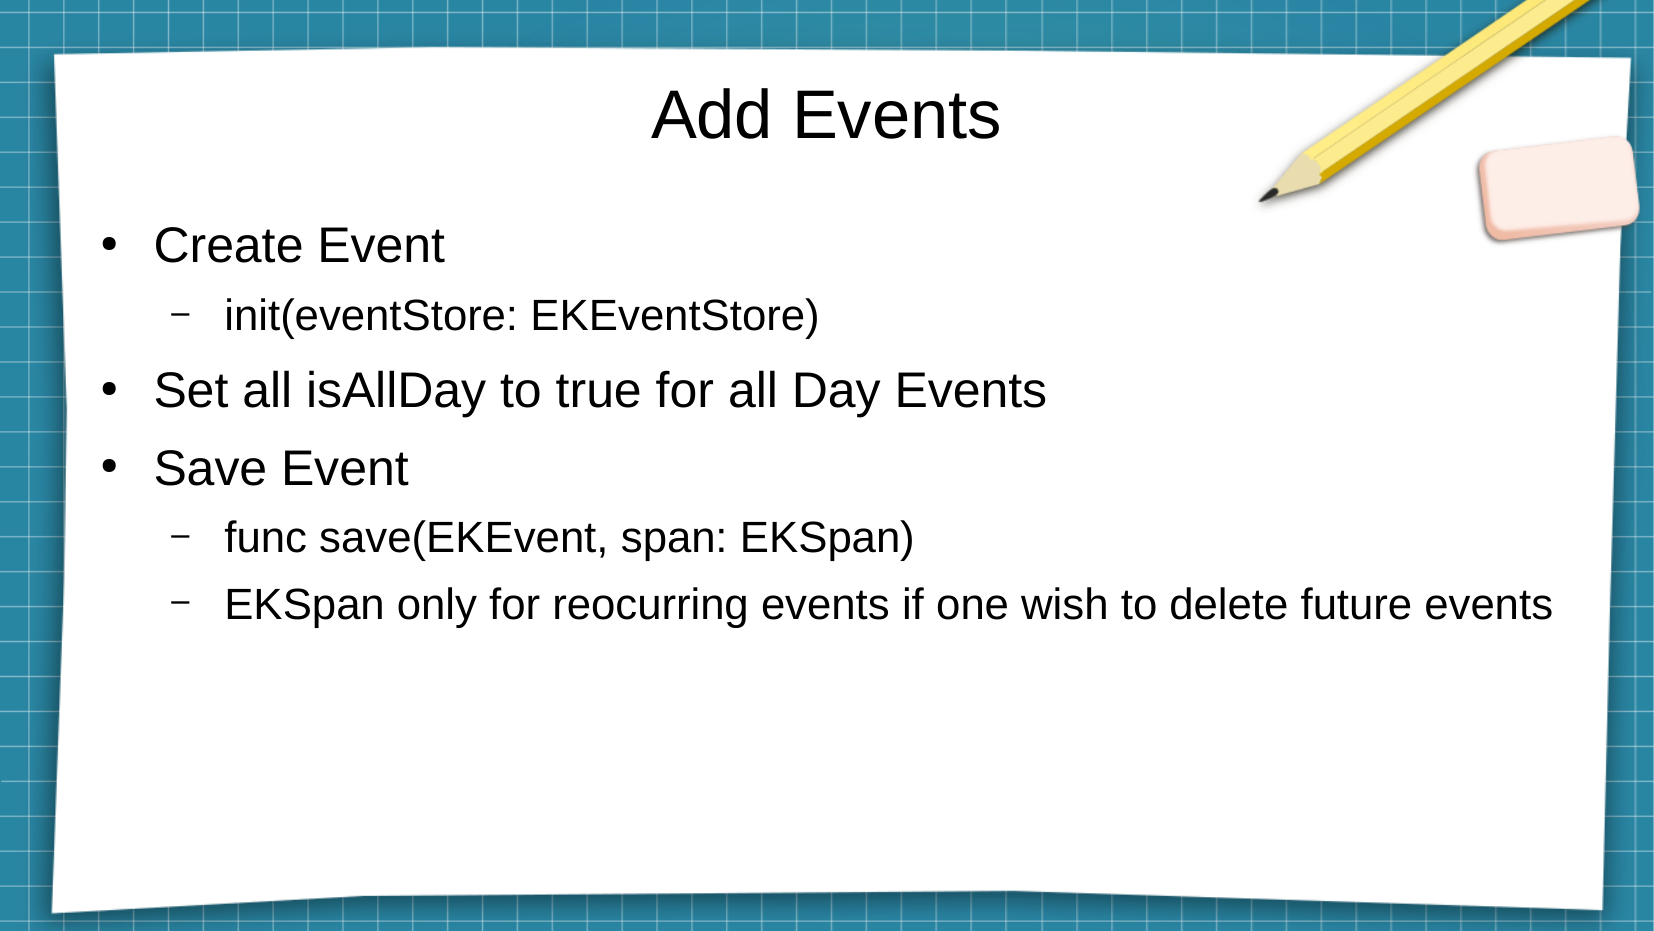

# Add Events
Create Event
init(eventStore: EKEventStore)
Set all isAllDay to true for all Day Events
Save Event
func save(EKEvent, span: EKSpan)
EKSpan only for reocurring events if one wish to delete future events